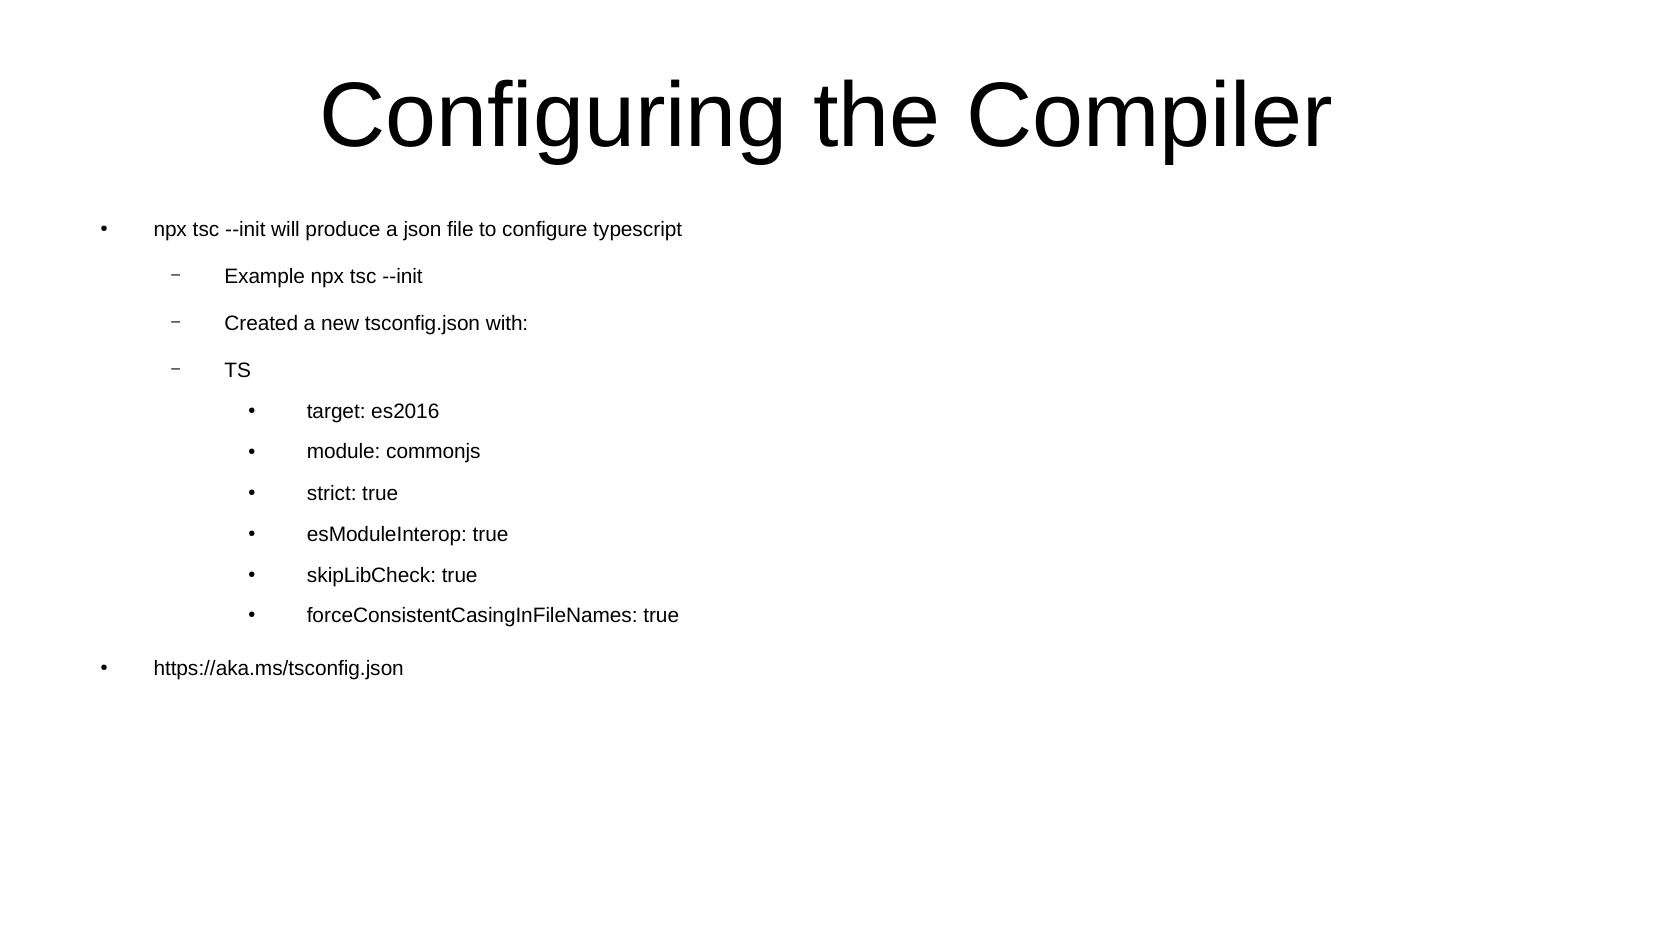

# Configuring the Compiler
npx tsc --init will produce a json file to configure typescript
Example npx tsc --init
Created a new tsconfig.json with:
TS
 target: es2016
 module: commonjs
 strict: true
 esModuleInterop: true
 skipLibCheck: true
 forceConsistentCasingInFileNames: true
https://aka.ms/tsconfig.json